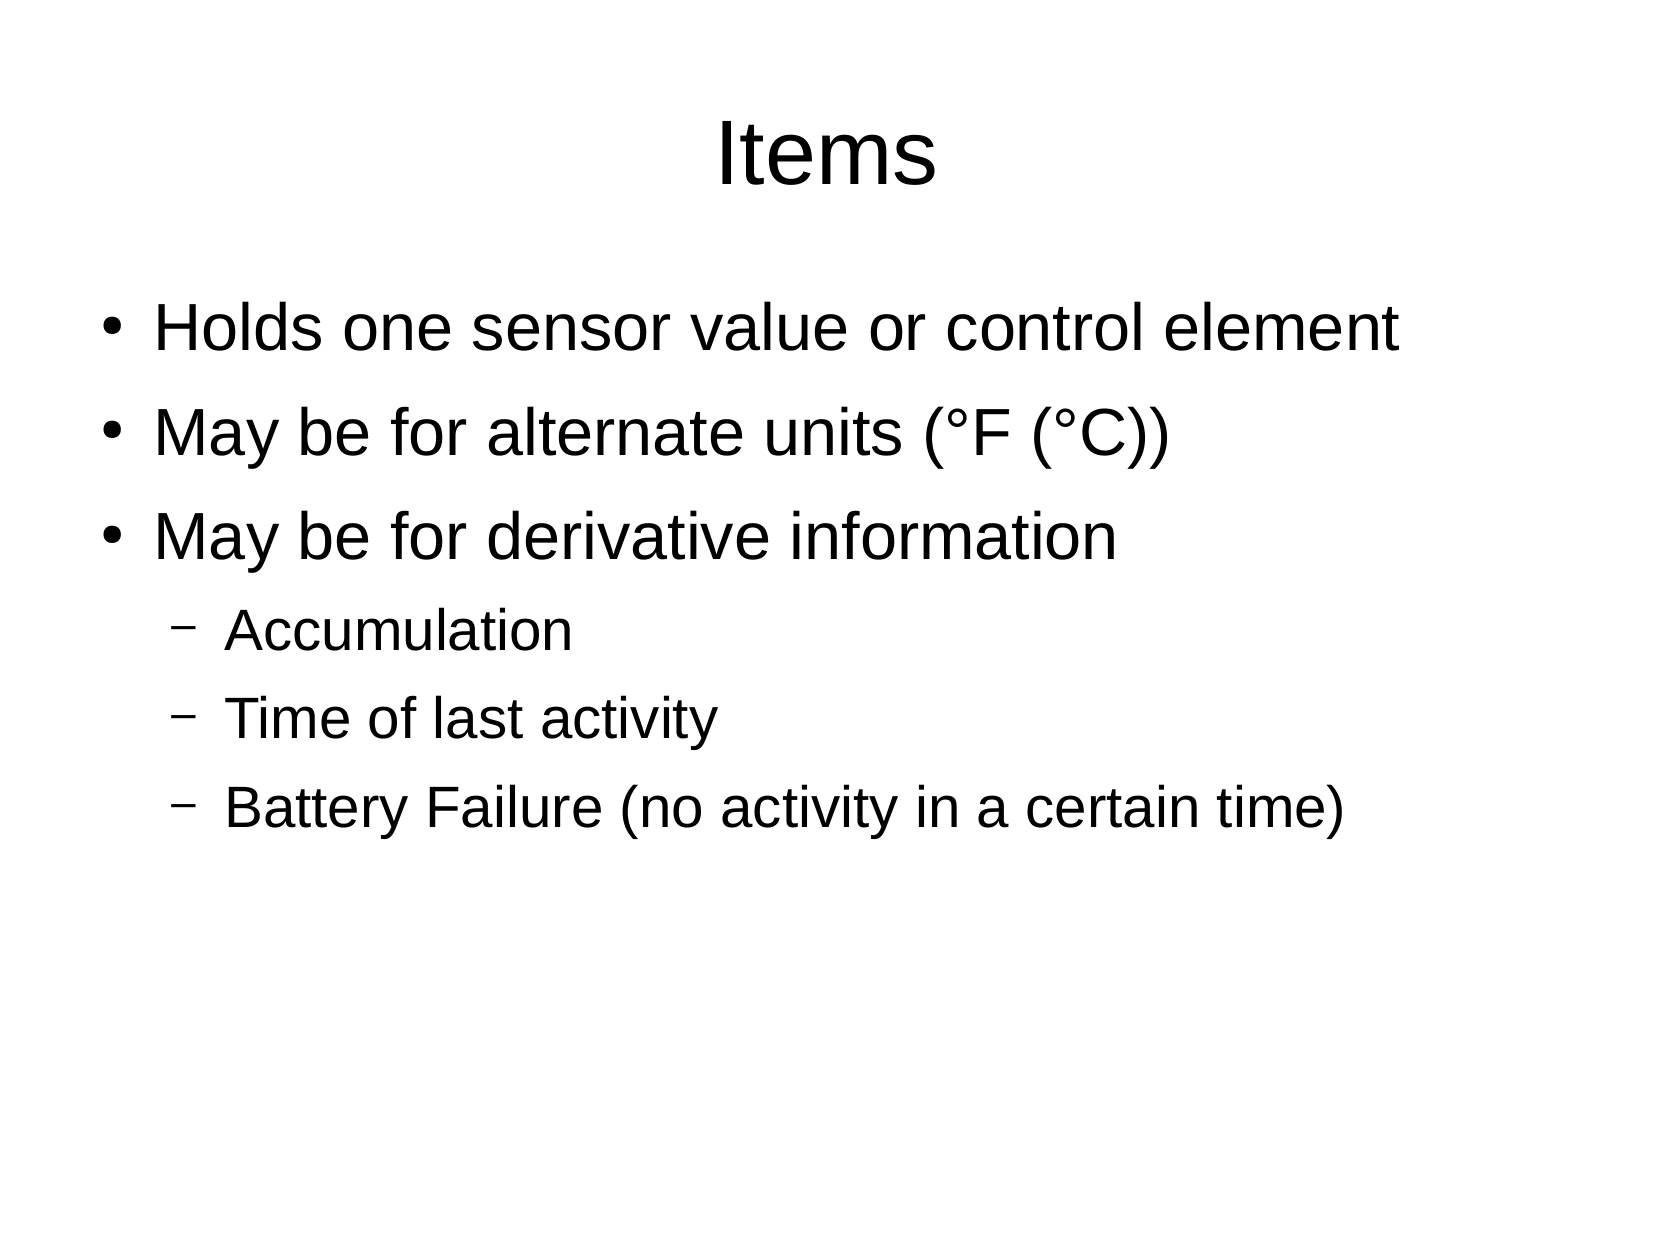

# Items
Holds one sensor value or control element
May be for alternate units (°F (°C))
May be for derivative information
Accumulation
Time of last activity
Battery Failure (no activity in a certain time)